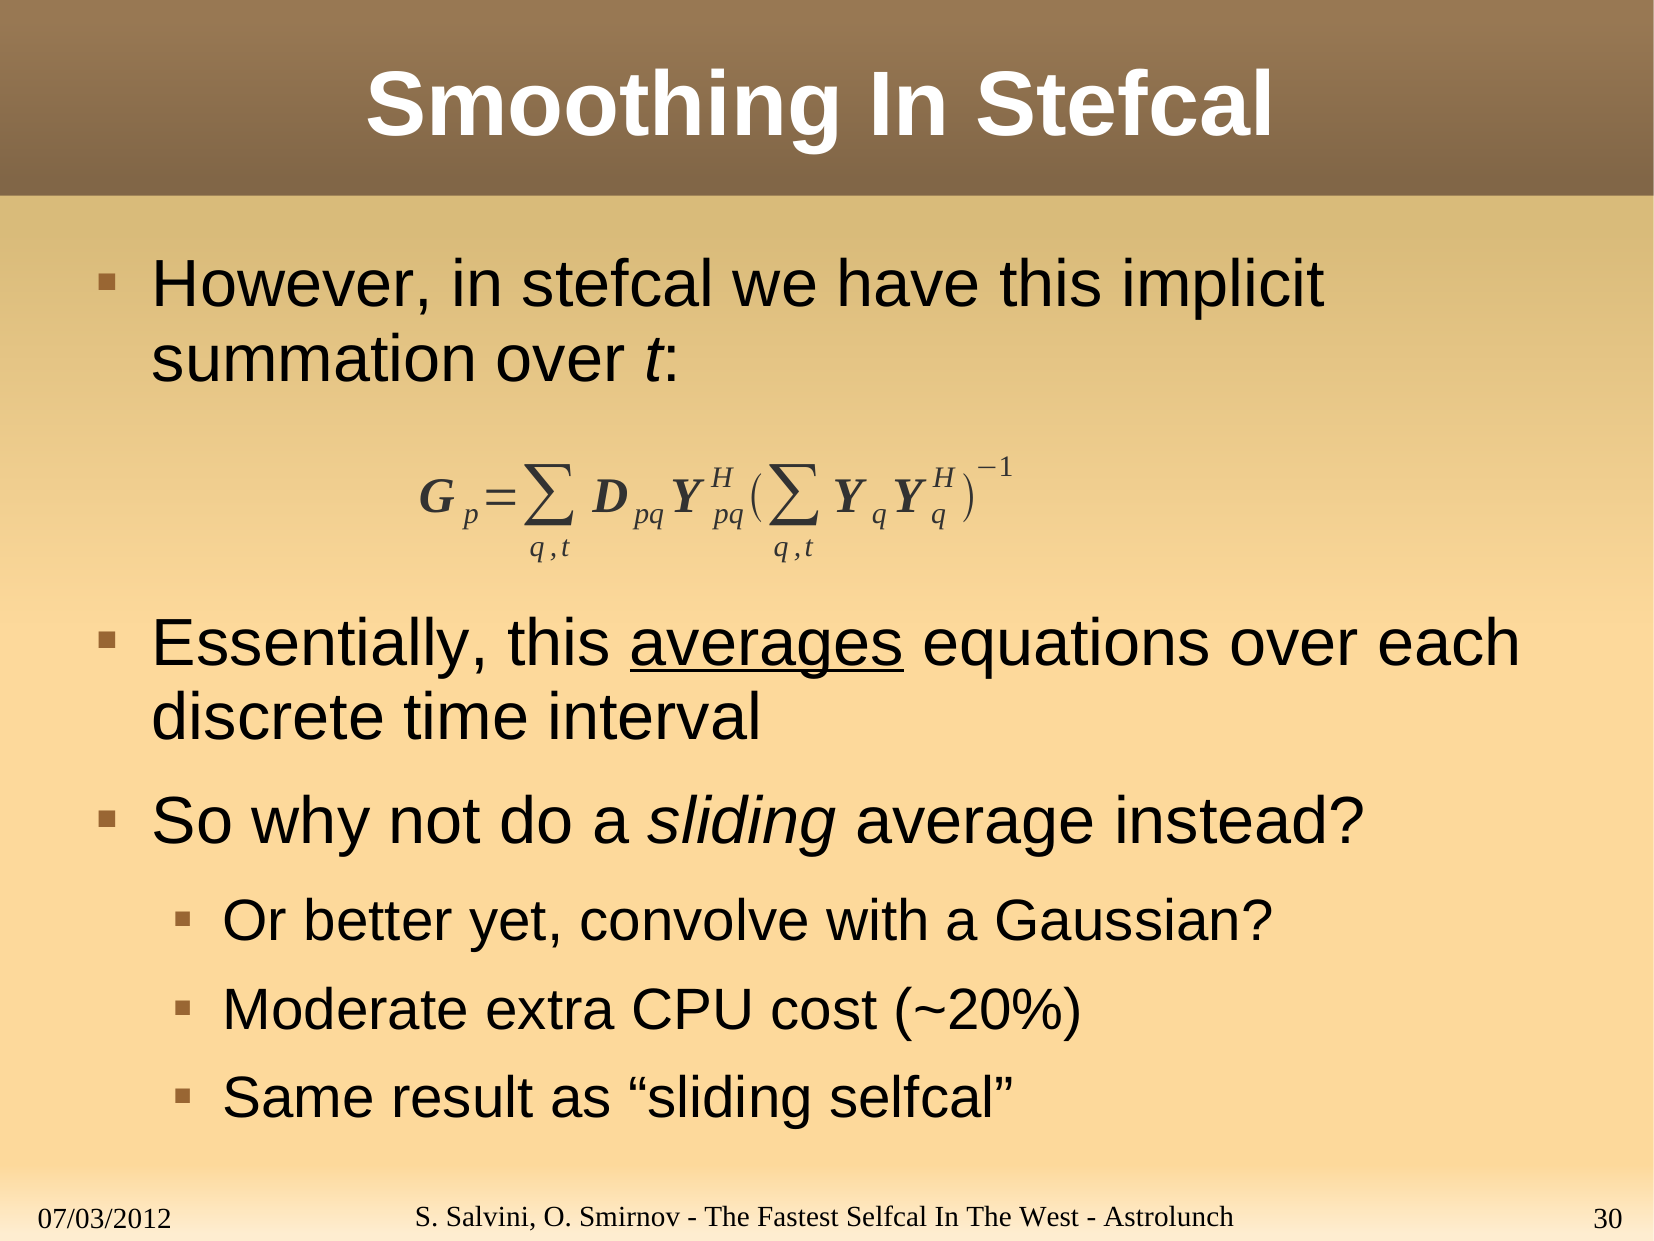

# Smoothing In Stefcal
However, in stefcal we have this implicit summation over t:
Essentially, this averages equations over each discrete time interval
So why not do a sliding average instead?
Or better yet, convolve with a Gaussian?
Moderate extra CPU cost (~20%)
Same result as “sliding selfcal”
S. Salvini, O. Smirnov - The Fastest Selfcal In The West - Astrolunch
07/03/2012
30